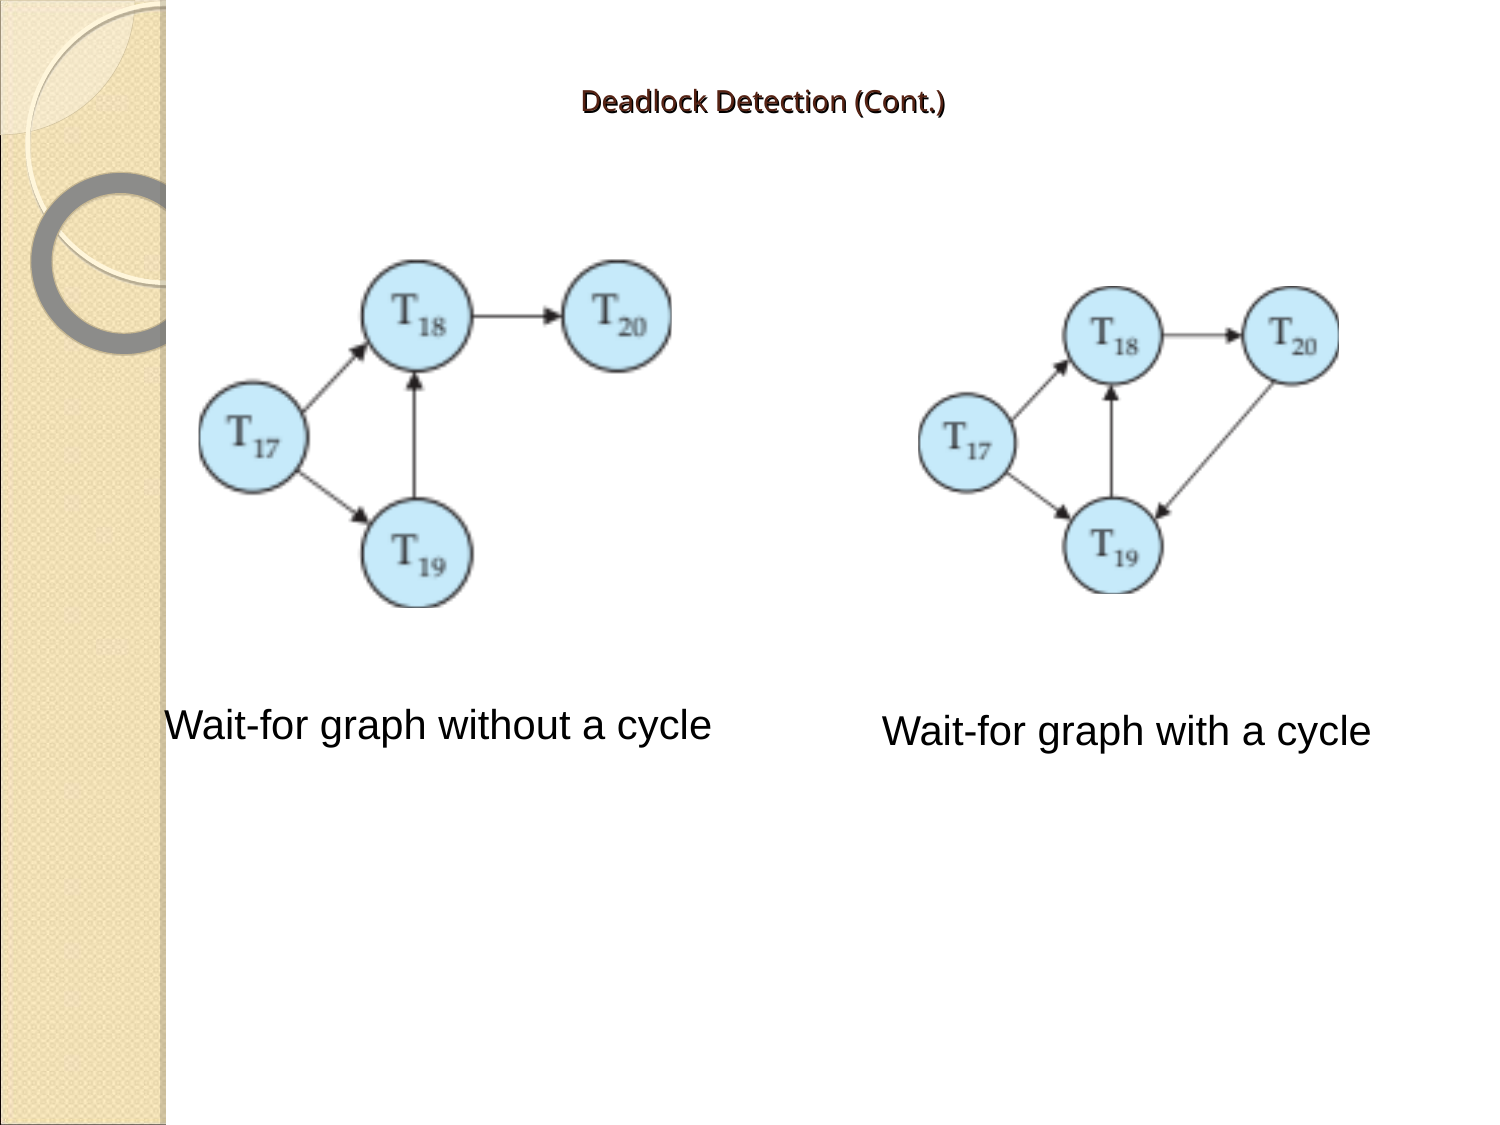

# Deadlock Detection (Cont.)
Wait-for graph without a cycle
Wait-for graph with a cycle